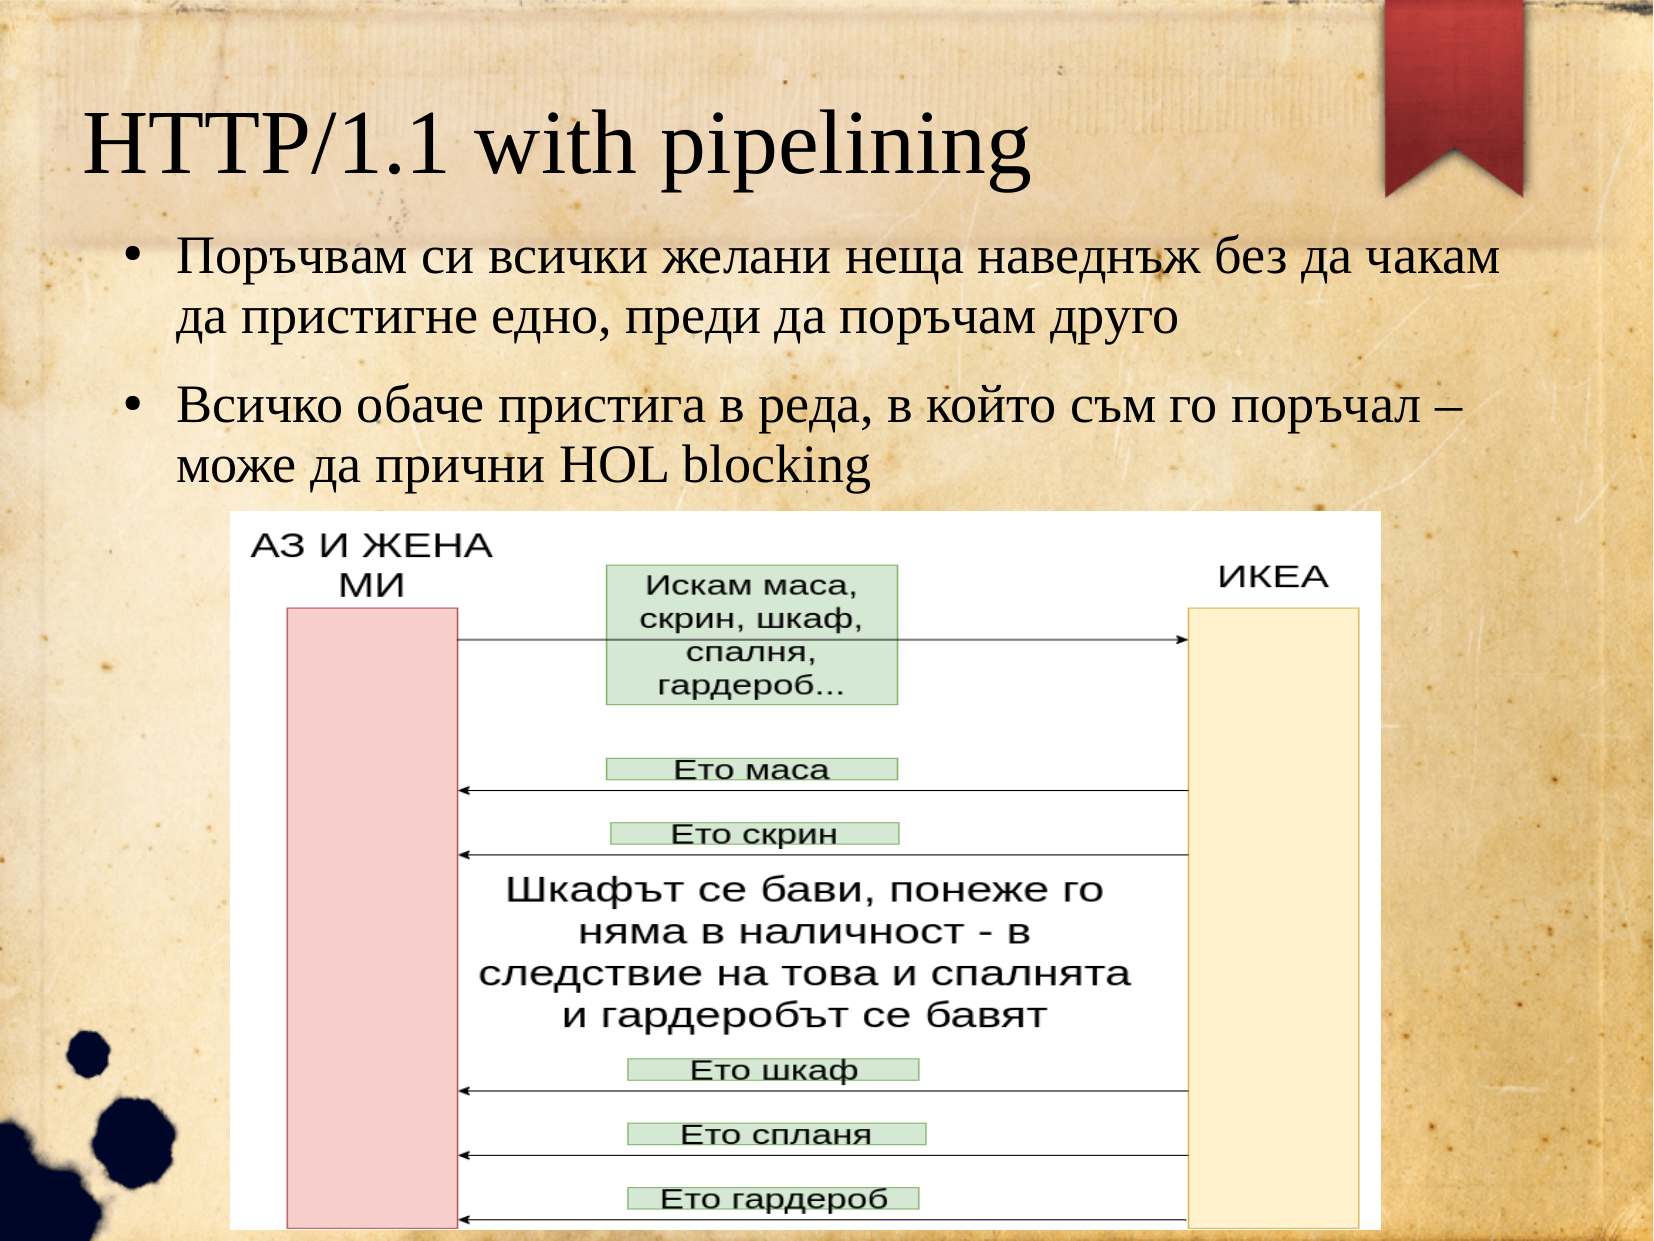

# HTTP/1.1 with pipelining
Поръчвам си всички желани неща наведнъж без да чакам да пристигне едно, преди да поръчам друго
Всичко обаче пристига в реда, в който съм го поръчал – може да прични HOL blocking